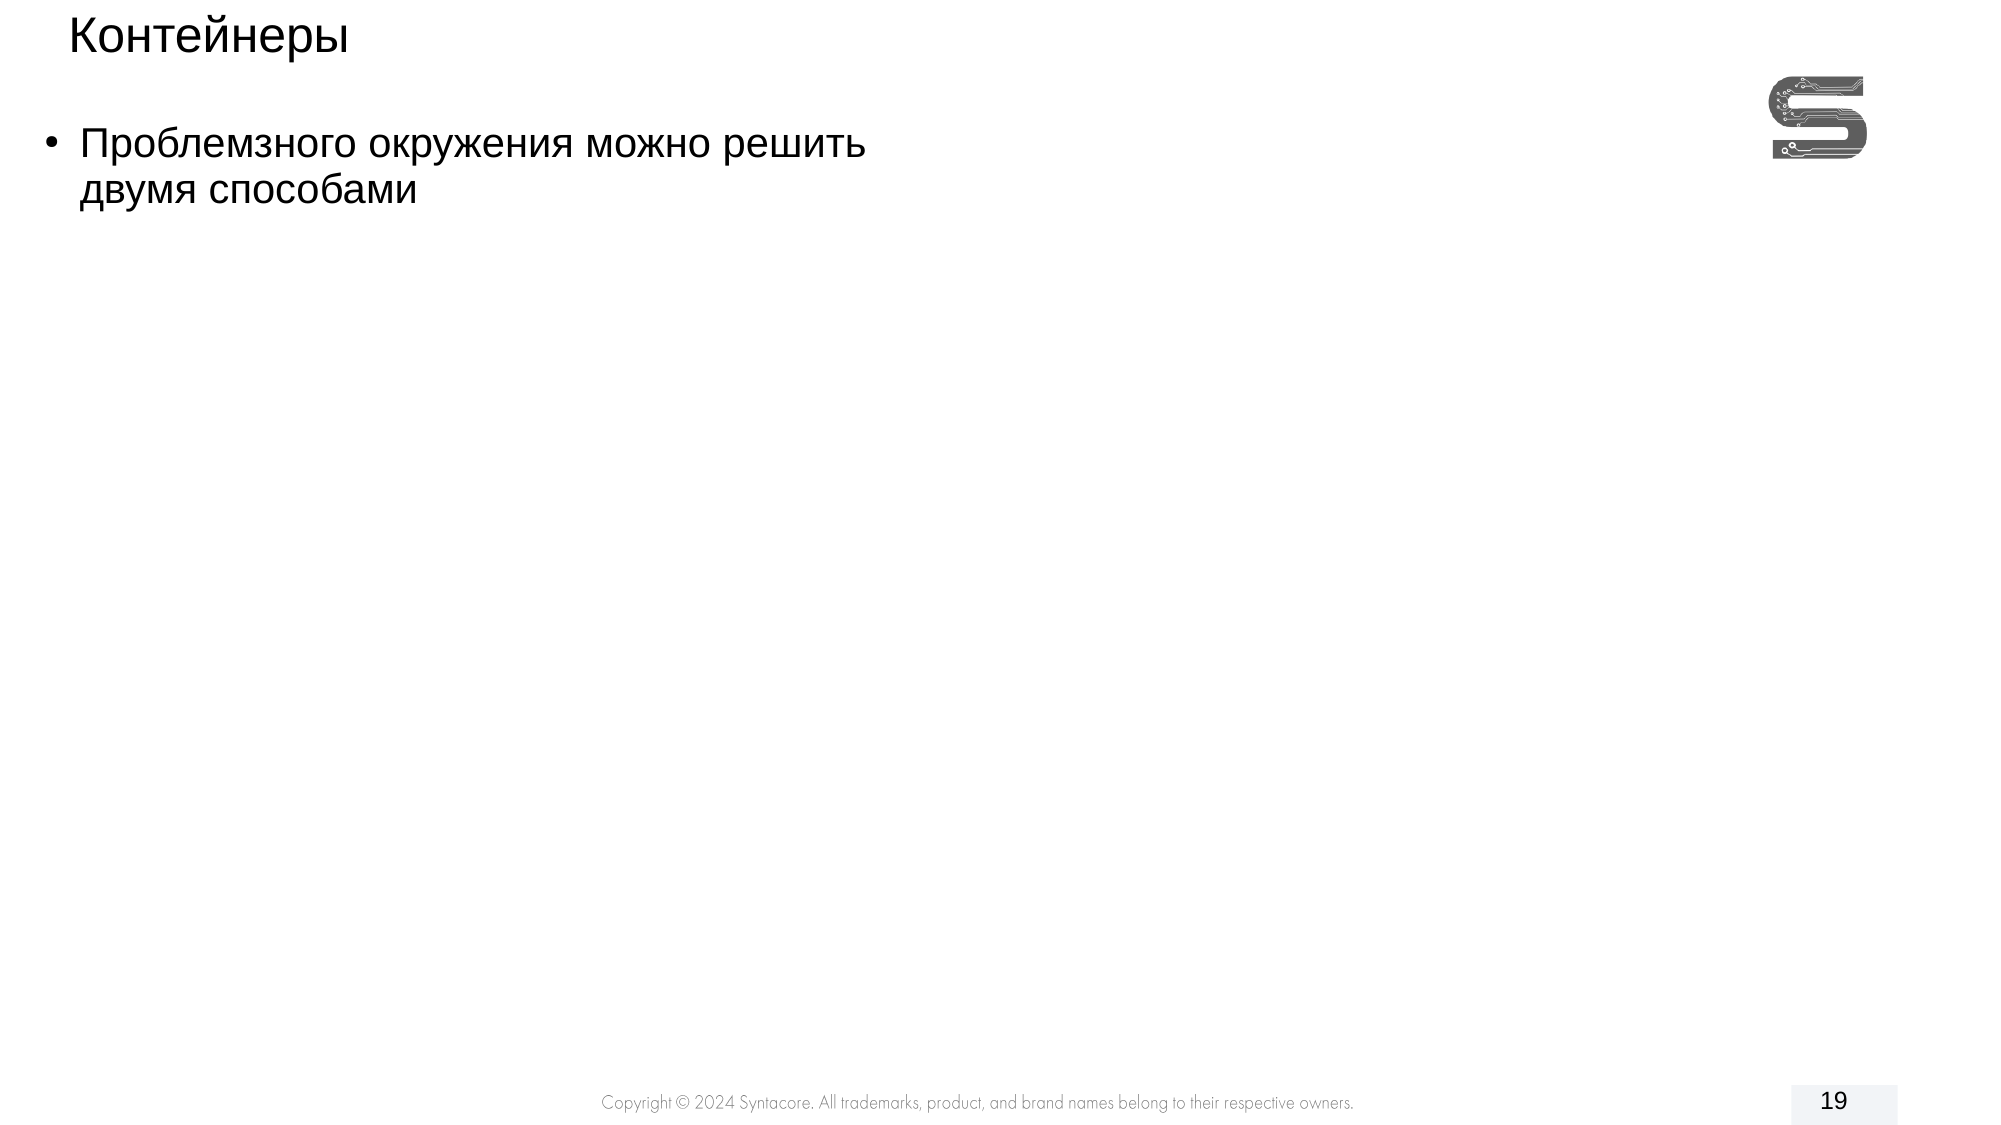

Контейнеры
Проблемзного окружения можно решить двумя способами